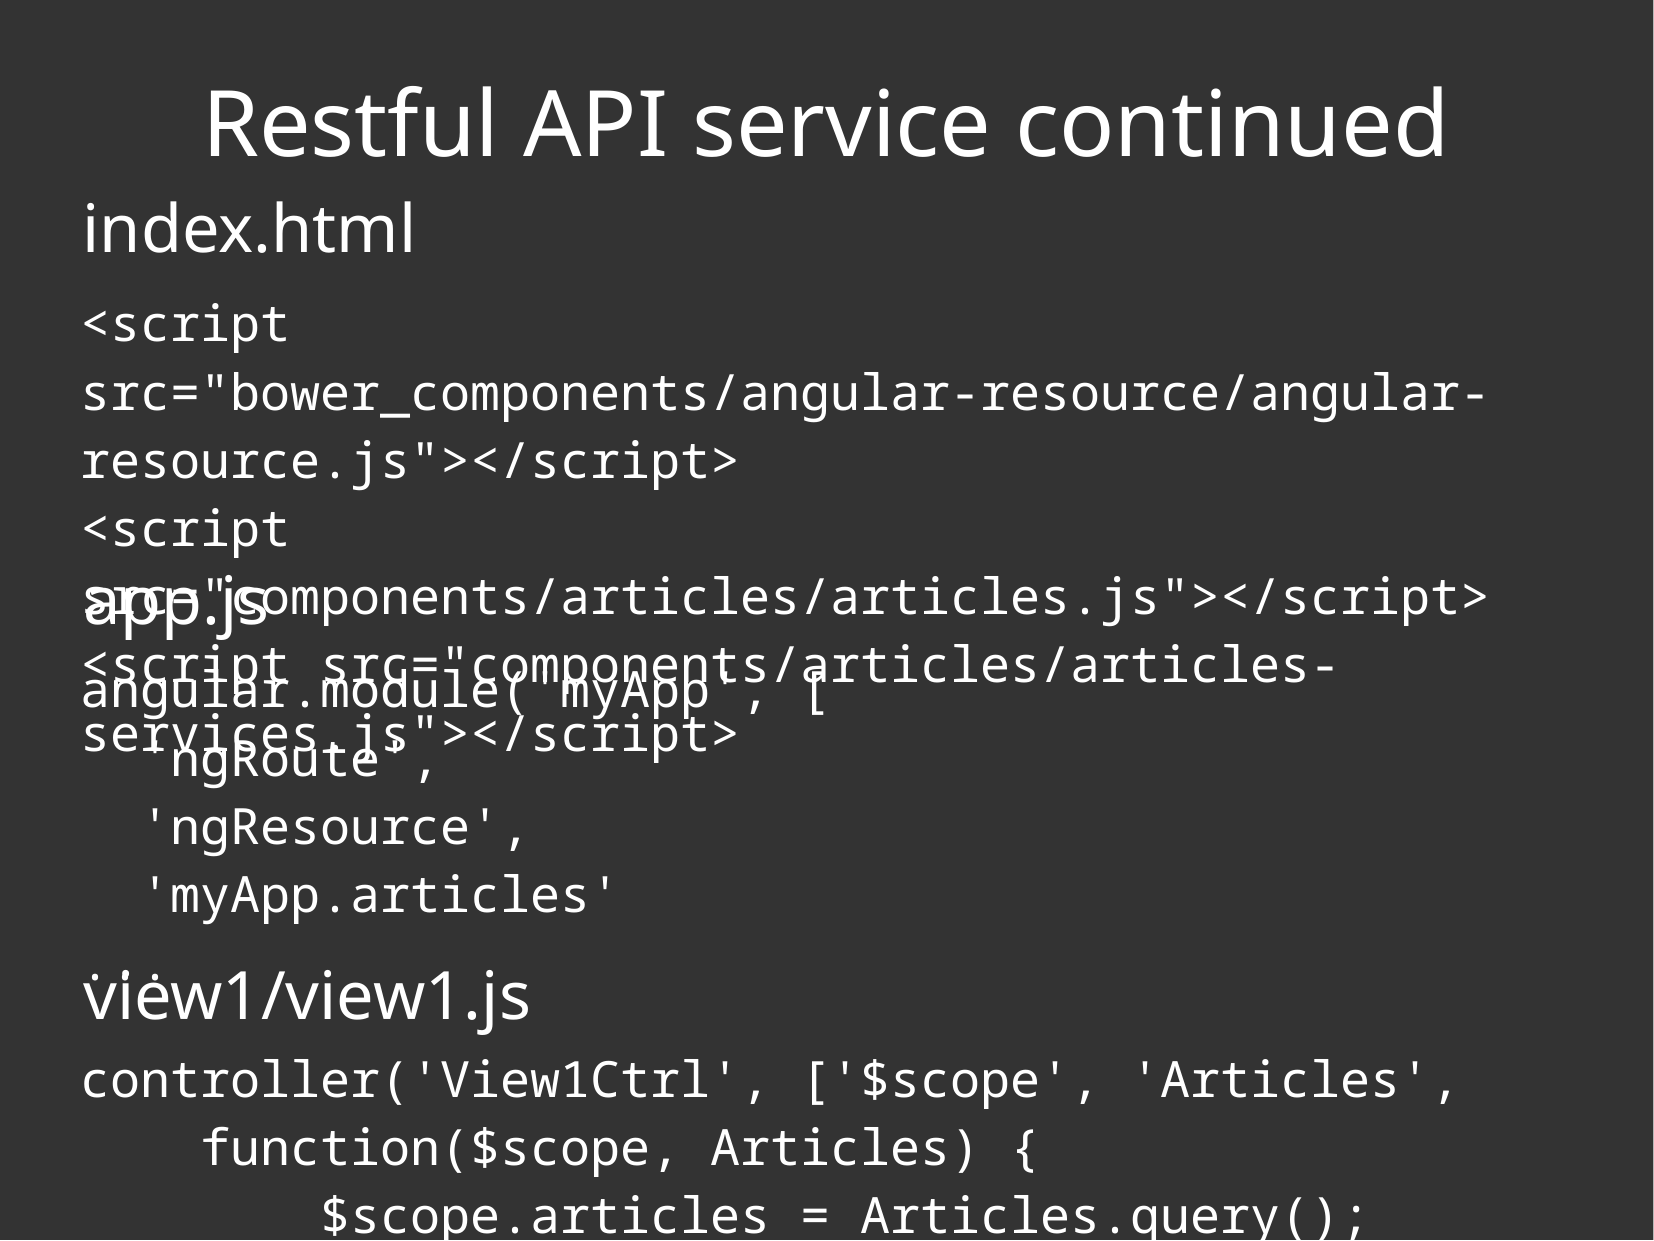

# Restful API service continued
index.html
<script src="bower_components/angular-resource/angular-resource.js"></script>
<script src="components/articles/articles.js"></script>
<script src="components/articles/articles-services.js"></script>
app.js
angular.module('myApp', [
 'ngRoute',
 'ngResource',
 'myApp.articles'
...
view1/view1.js
controller('View1Ctrl', ['$scope', 'Articles',
 function($scope, Articles) {
 $scope.articles = Articles.query();